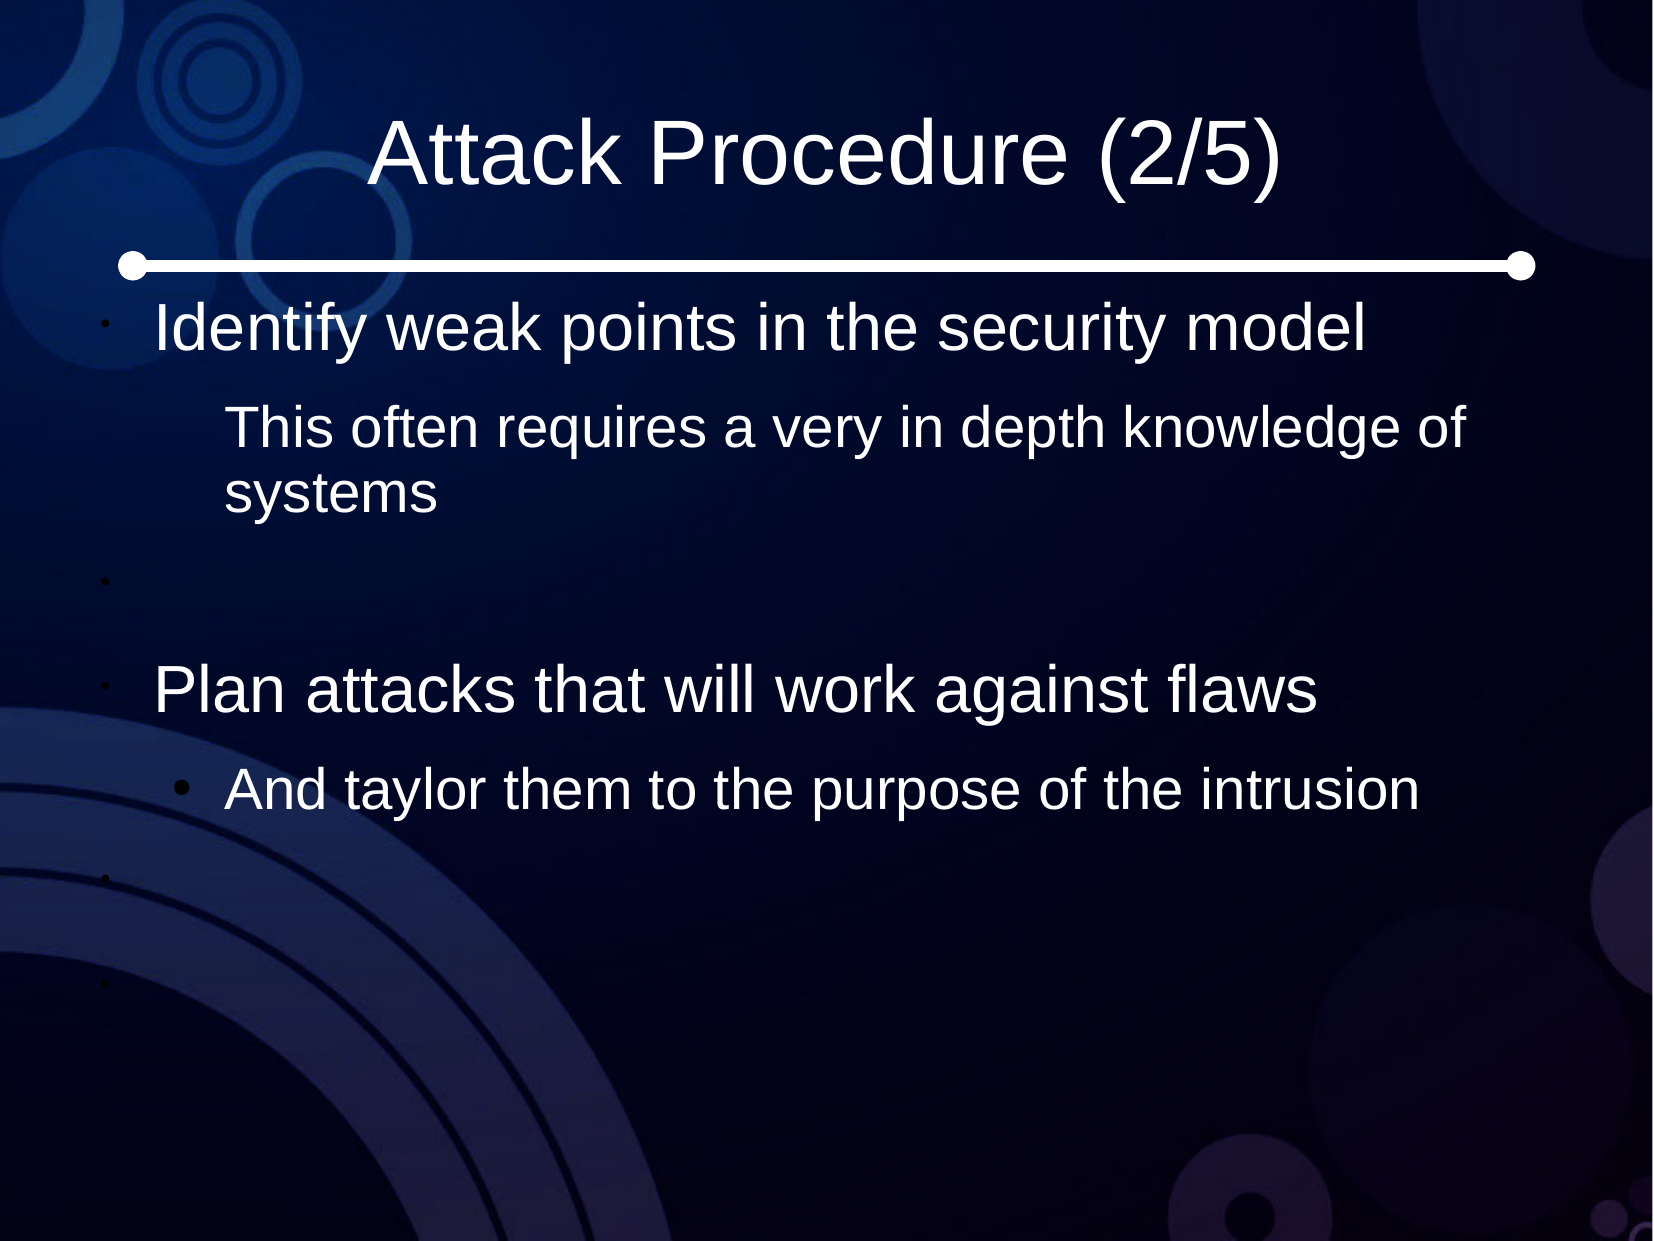

# Attack Procedure (2/5)
Identify weak points in the security model
This often requires a very in depth knowledge of systems
Plan attacks that will work against flaws
And taylor them to the purpose of the intrusion